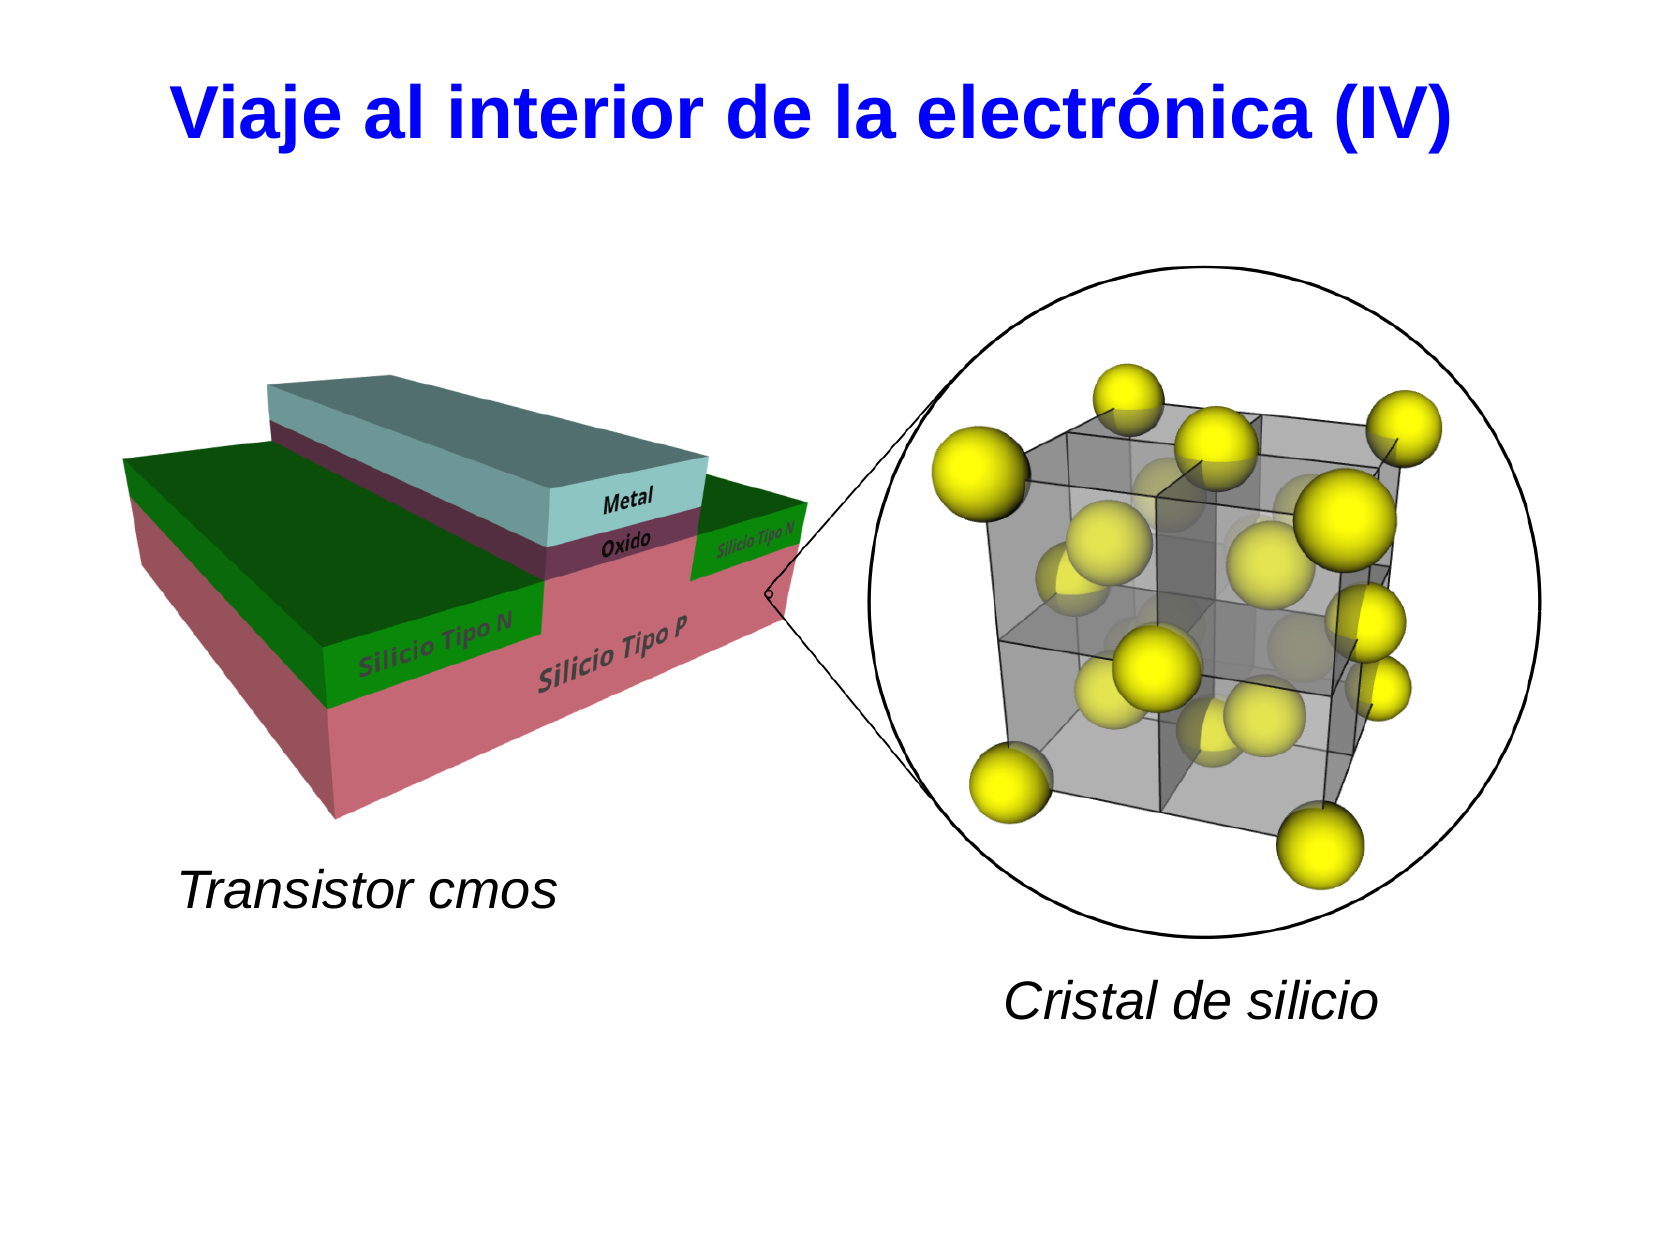

Viaje al interior de la electrónica (IV)
Transistor cmos
Cristal de silicio